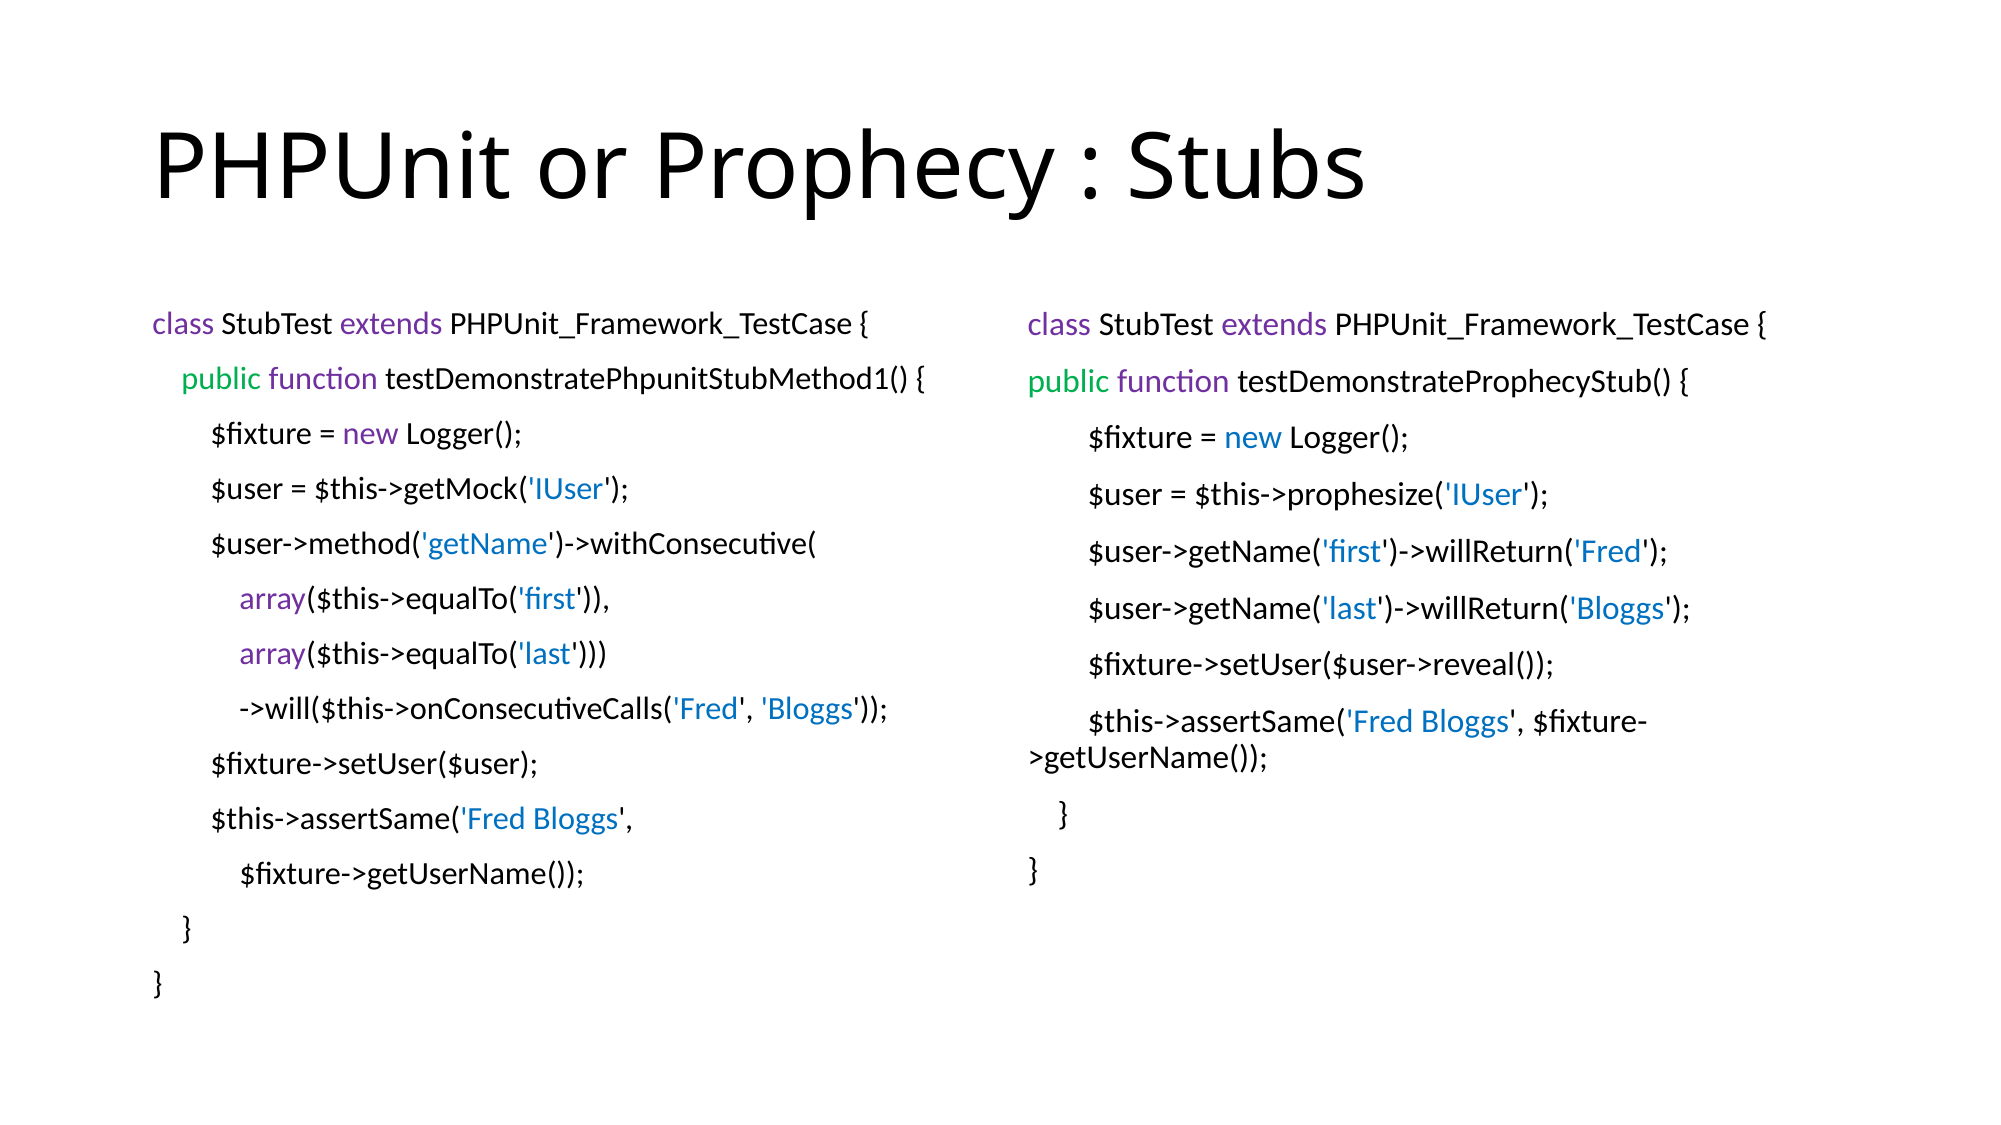

# PHPUnit or Prophecy : Stubs
class StubTest extends PHPUnit_Framework_TestCase {
 public function testDemonstratePhpunitStubMethod1() {
 $fixture = new Logger();
 $user = $this->getMock('IUser');
 $user->method('getName')->withConsecutive(
 array($this->equalTo('first')),
 array($this->equalTo('last')))
 ->will($this->onConsecutiveCalls('Fred', 'Bloggs'));
 $fixture->setUser($user);
 $this->assertSame('Fred Bloggs',
 $fixture->getUserName());
 }
}
class StubTest extends PHPUnit_Framework_TestCase {
public function testDemonstrateProphecyStub() {
 $fixture = new Logger();
 $user = $this->prophesize('IUser');
 $user->getName('first')->willReturn('Fred');
 $user->getName('last')->willReturn('Bloggs');
 $fixture->setUser($user->reveal());
 $this->assertSame('Fred Bloggs', $fixture->getUserName());
 }
}